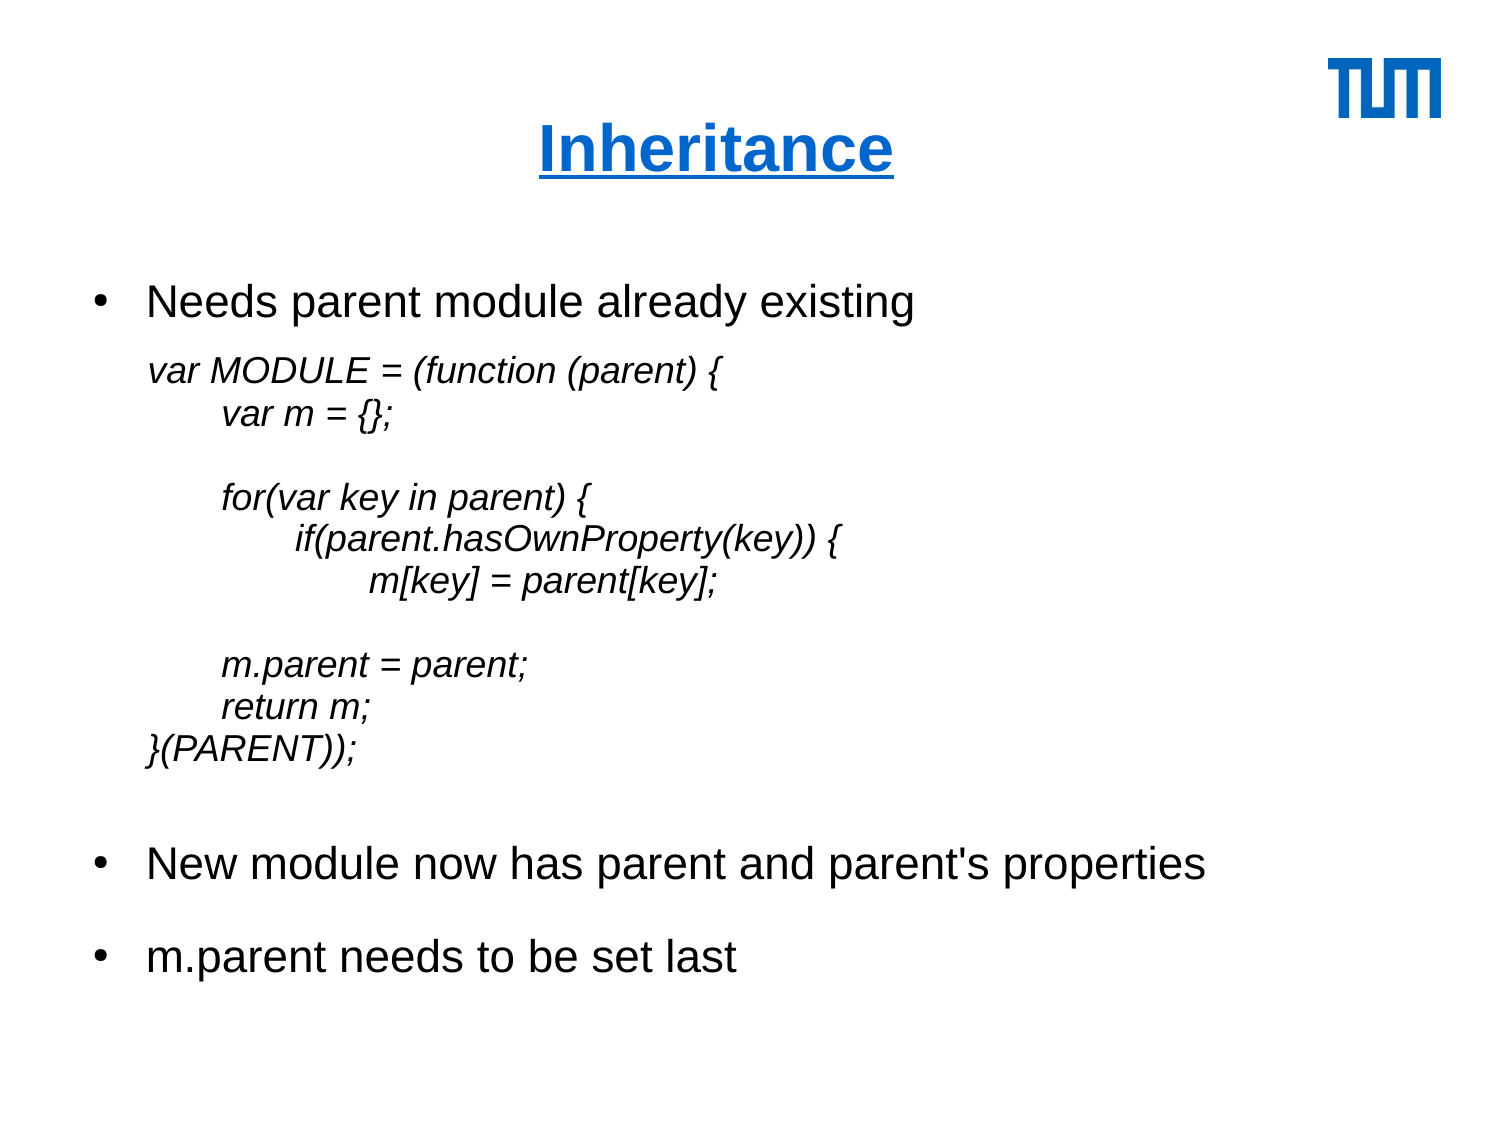

# Inheritance
Needs parent module already existing
New module now has parent and parent's properties
m.parent needs to be set last
var MODULE = (function (parent) {
	var m = {};
	for(var key in parent) {
		if(parent.hasOwnProperty(key)) {
			m[key] = parent[key];
	m.parent = parent;
	return m;
}(PARENT));